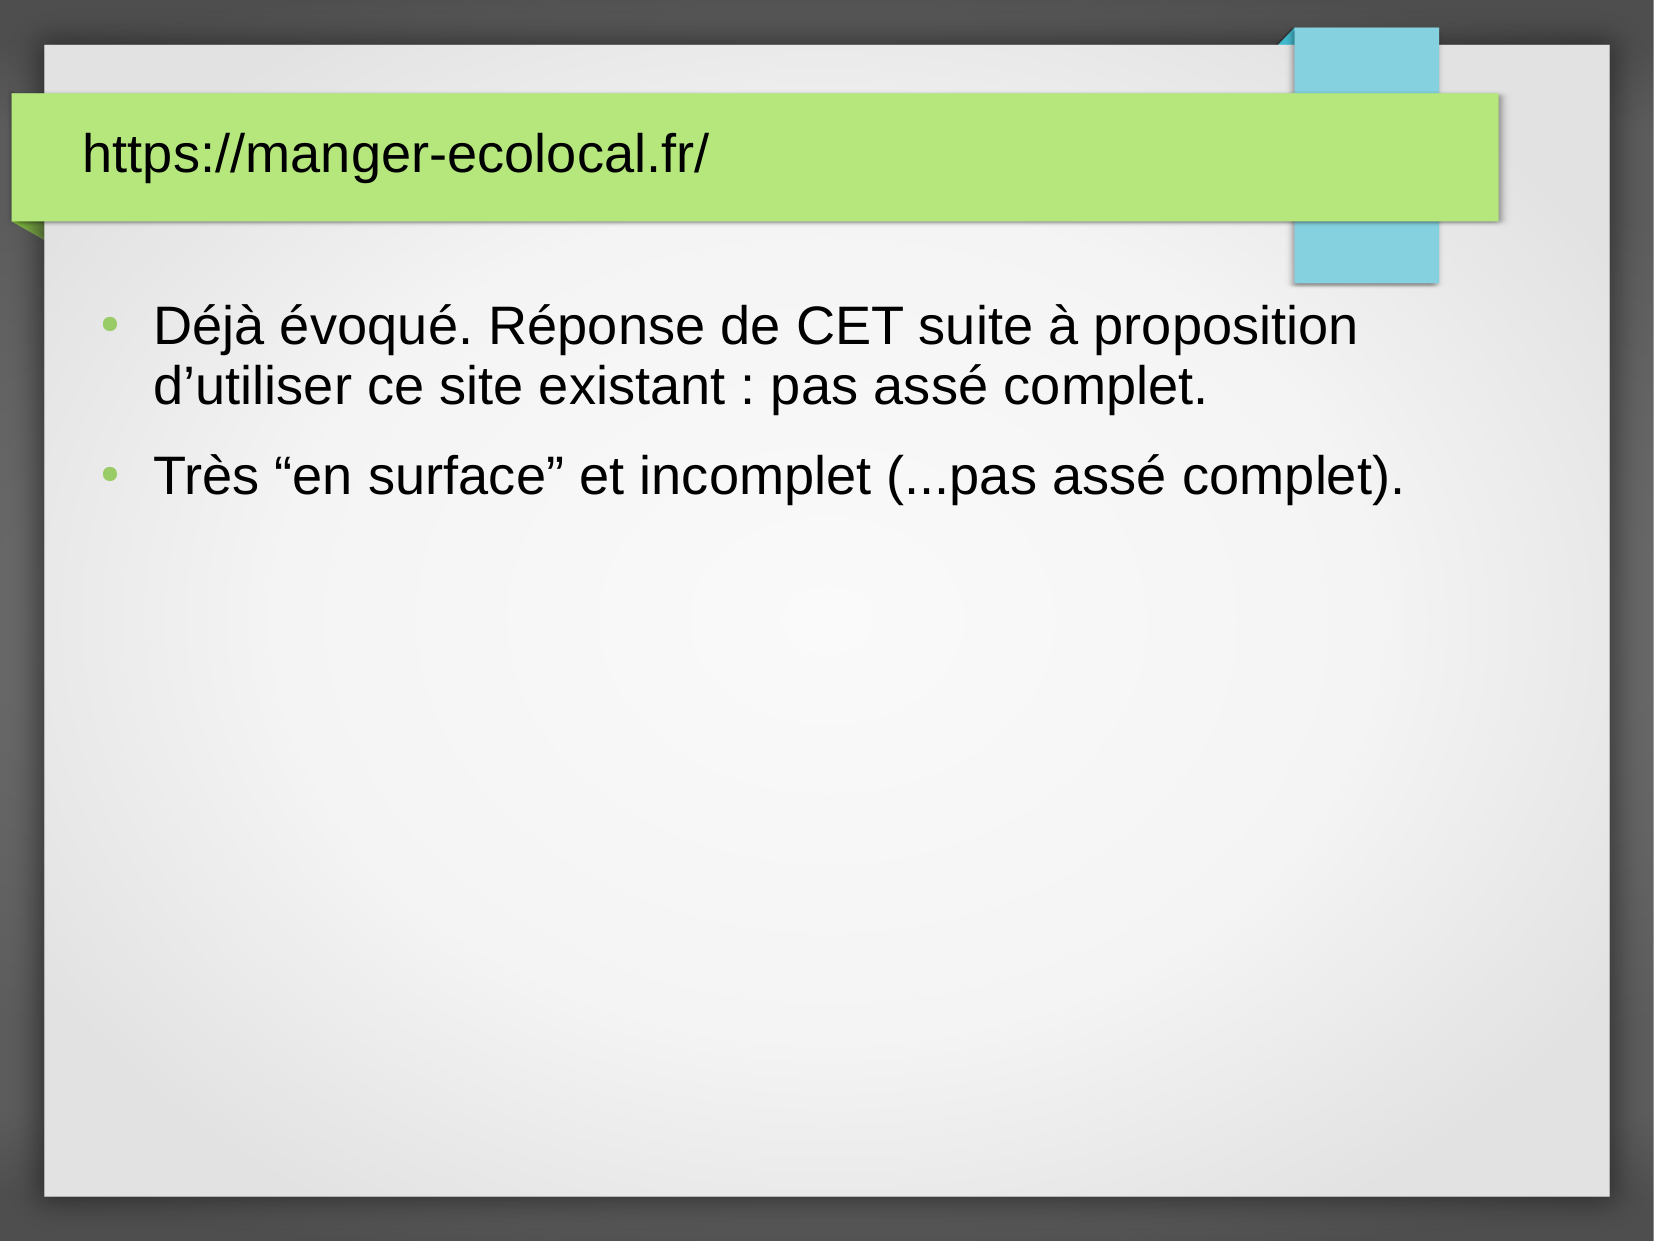

# https://manger-ecolocal.fr/
Déjà évoqué. Réponse de CET suite à proposition d’utiliser ce site existant : pas assé complet.
Très “en surface” et incomplet (...pas assé complet).